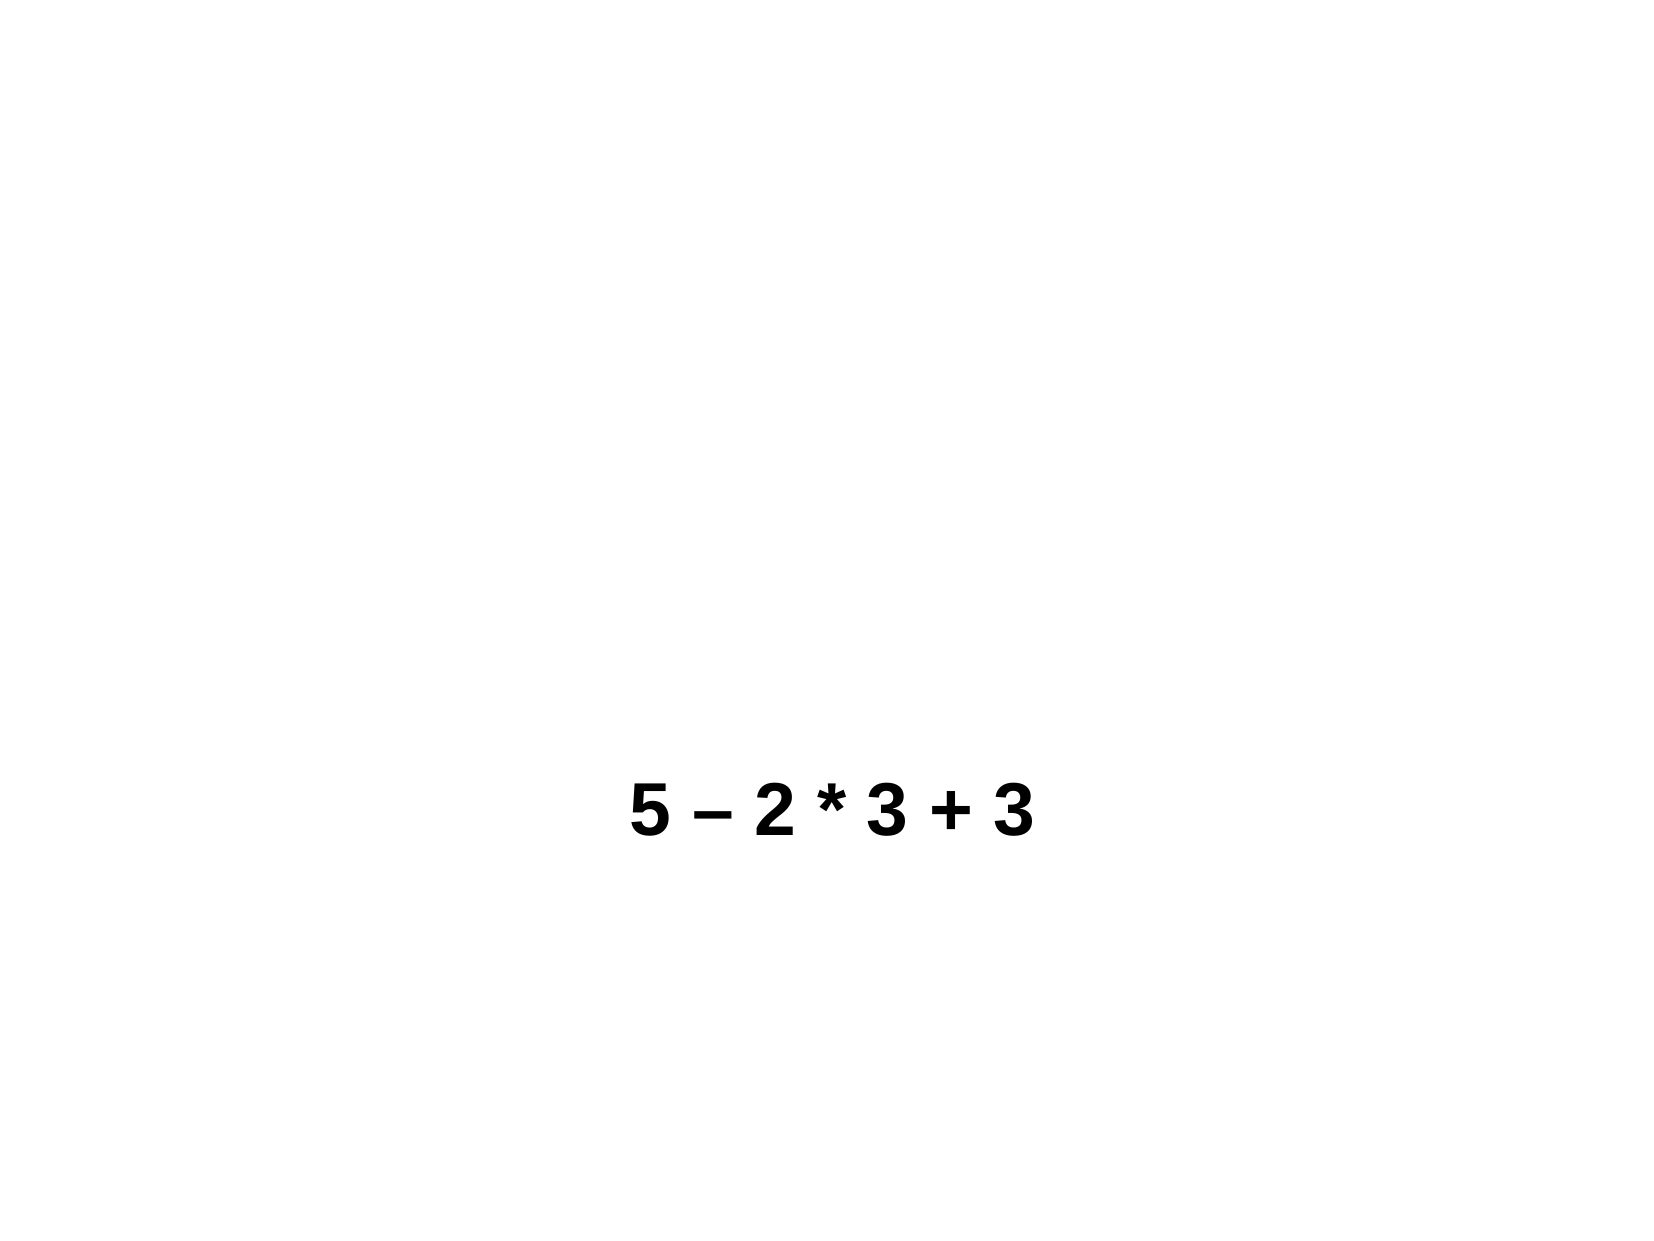

#
5 – 2 * 3 + 3